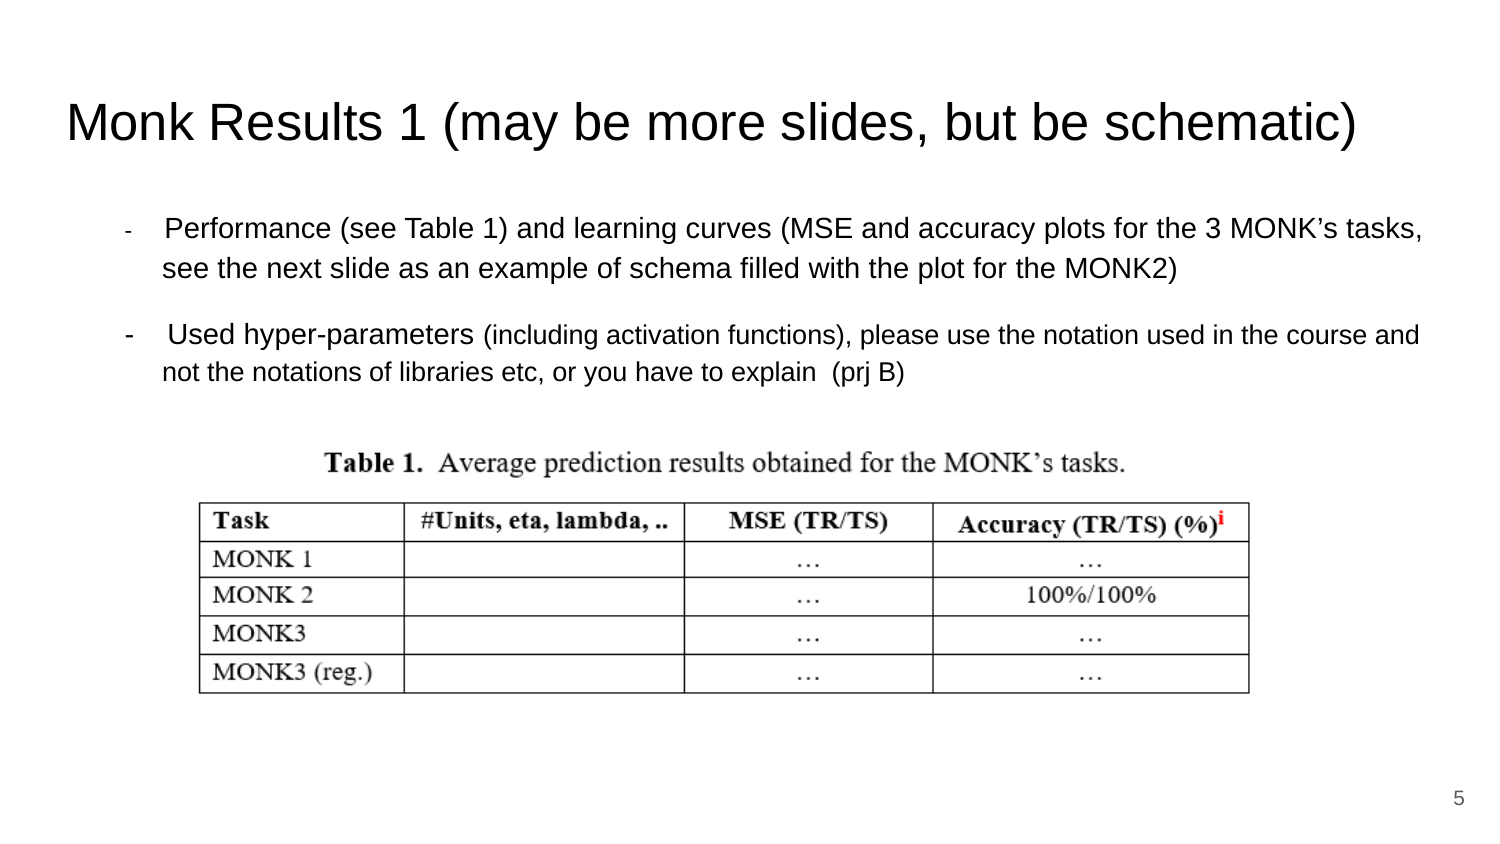

# Monk Results 1 (may be more slides, but be schematic)
- Performance (see Table 1) and learning curves (MSE and accuracy plots for the 3 MONK’s tasks, see the next slide as an example of schema filled with the plot for the MONK2)
- Used hyper-parameters (including activation functions), please use the notation used in the course and not the notations of libraries etc, or you have to explain (prj B)